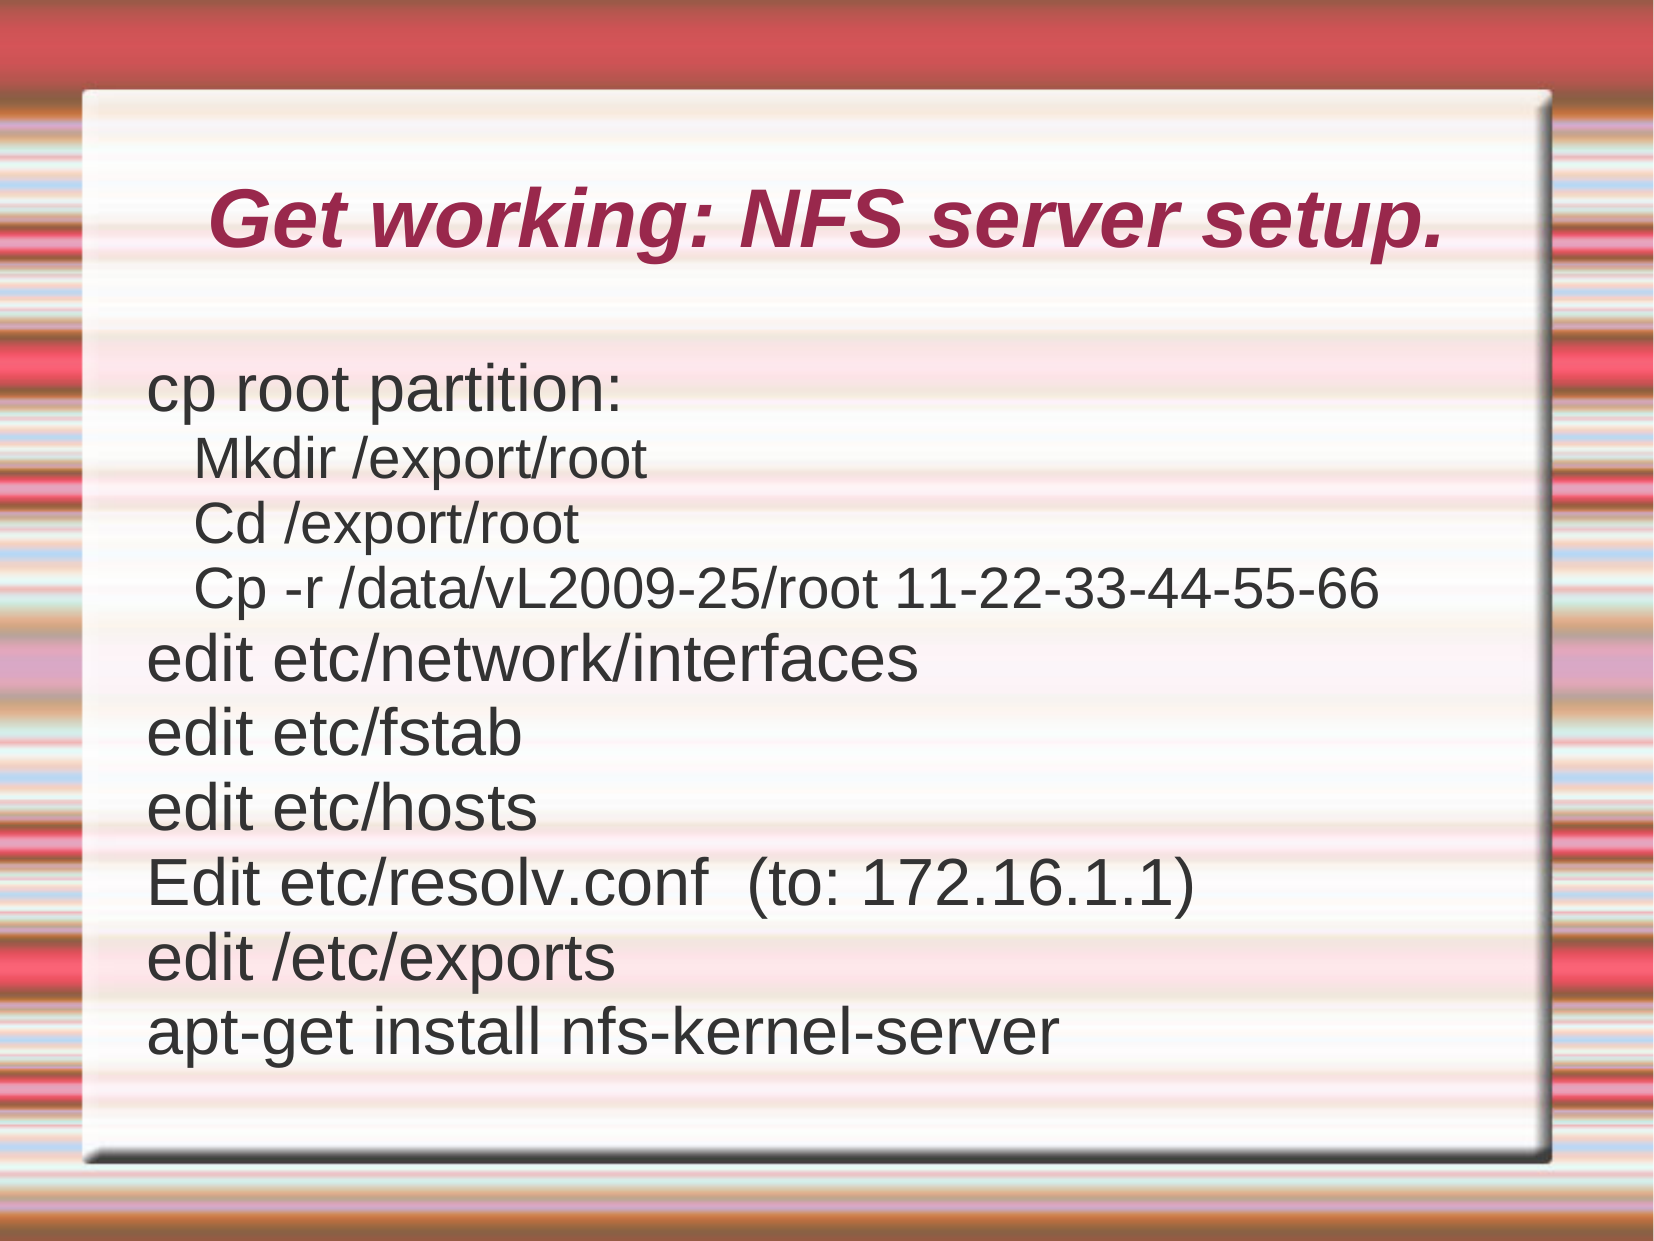

# Get working: NFS server setup.
cp root partition:
Mkdir /export/root
Cd /export/root
Cp -r /data/vL2009-25/root 11-22-33-44-55-66
edit etc/network/interfaces
edit etc/fstab
edit etc/hosts
Edit etc/resolv.conf (to: 172.16.1.1)
edit /etc/exports
apt-get install nfs-kernel-server